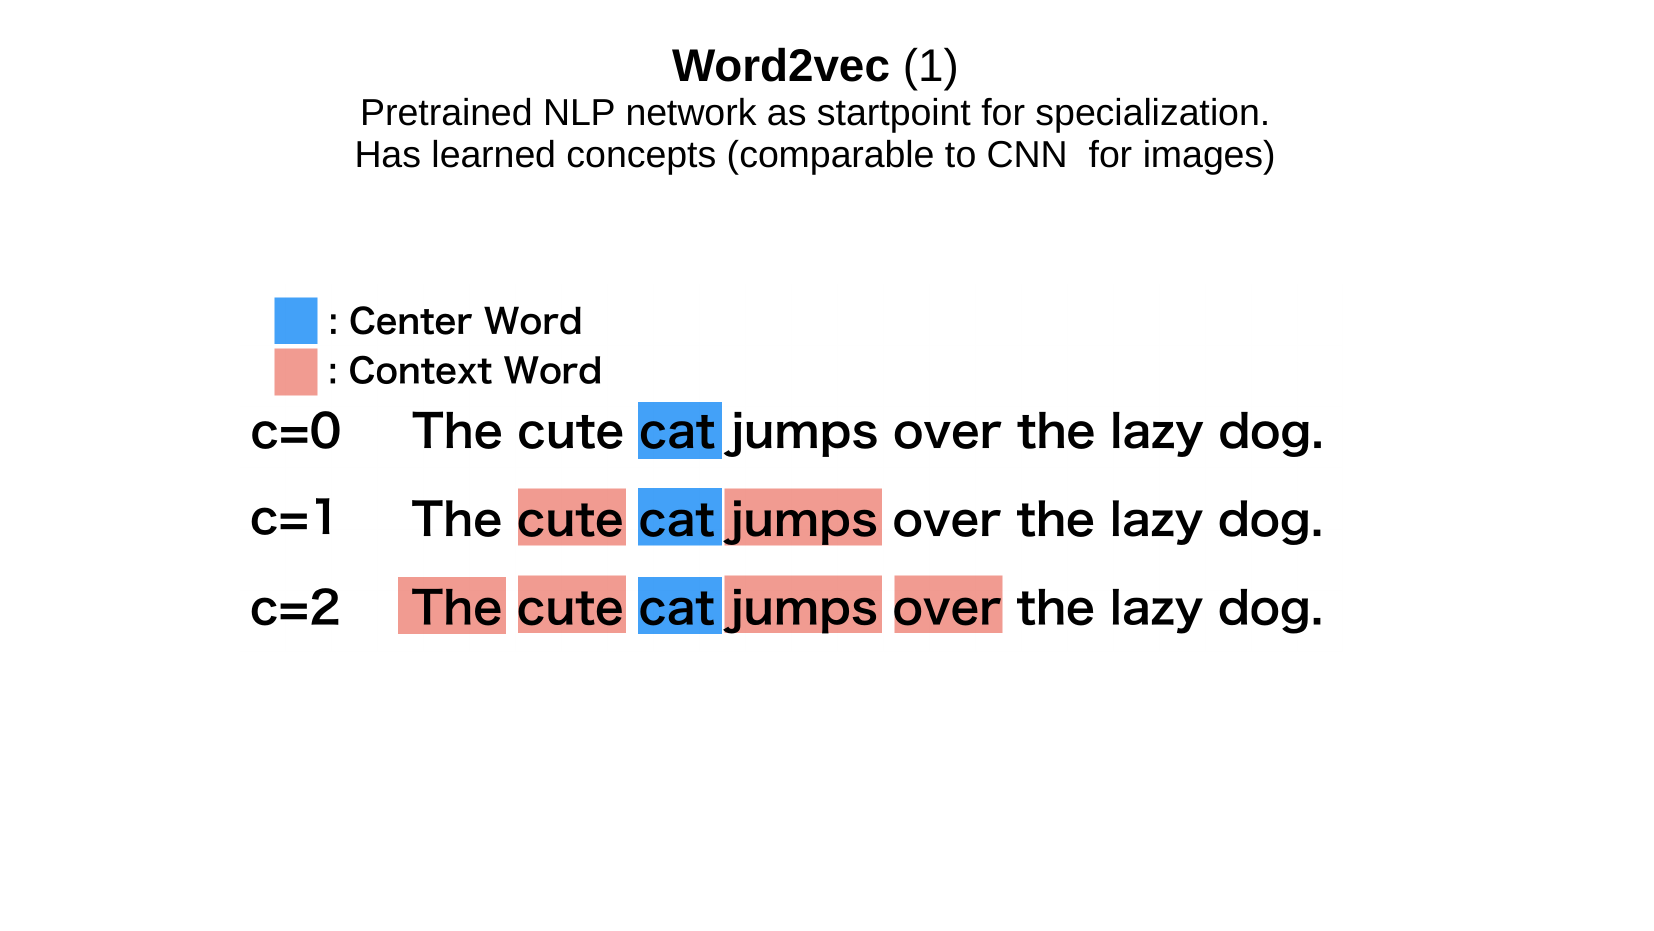

Word2vec (1)
Pretrained NLP network as startpoint for specialization.
Has learned concepts (comparable to CNN for images)